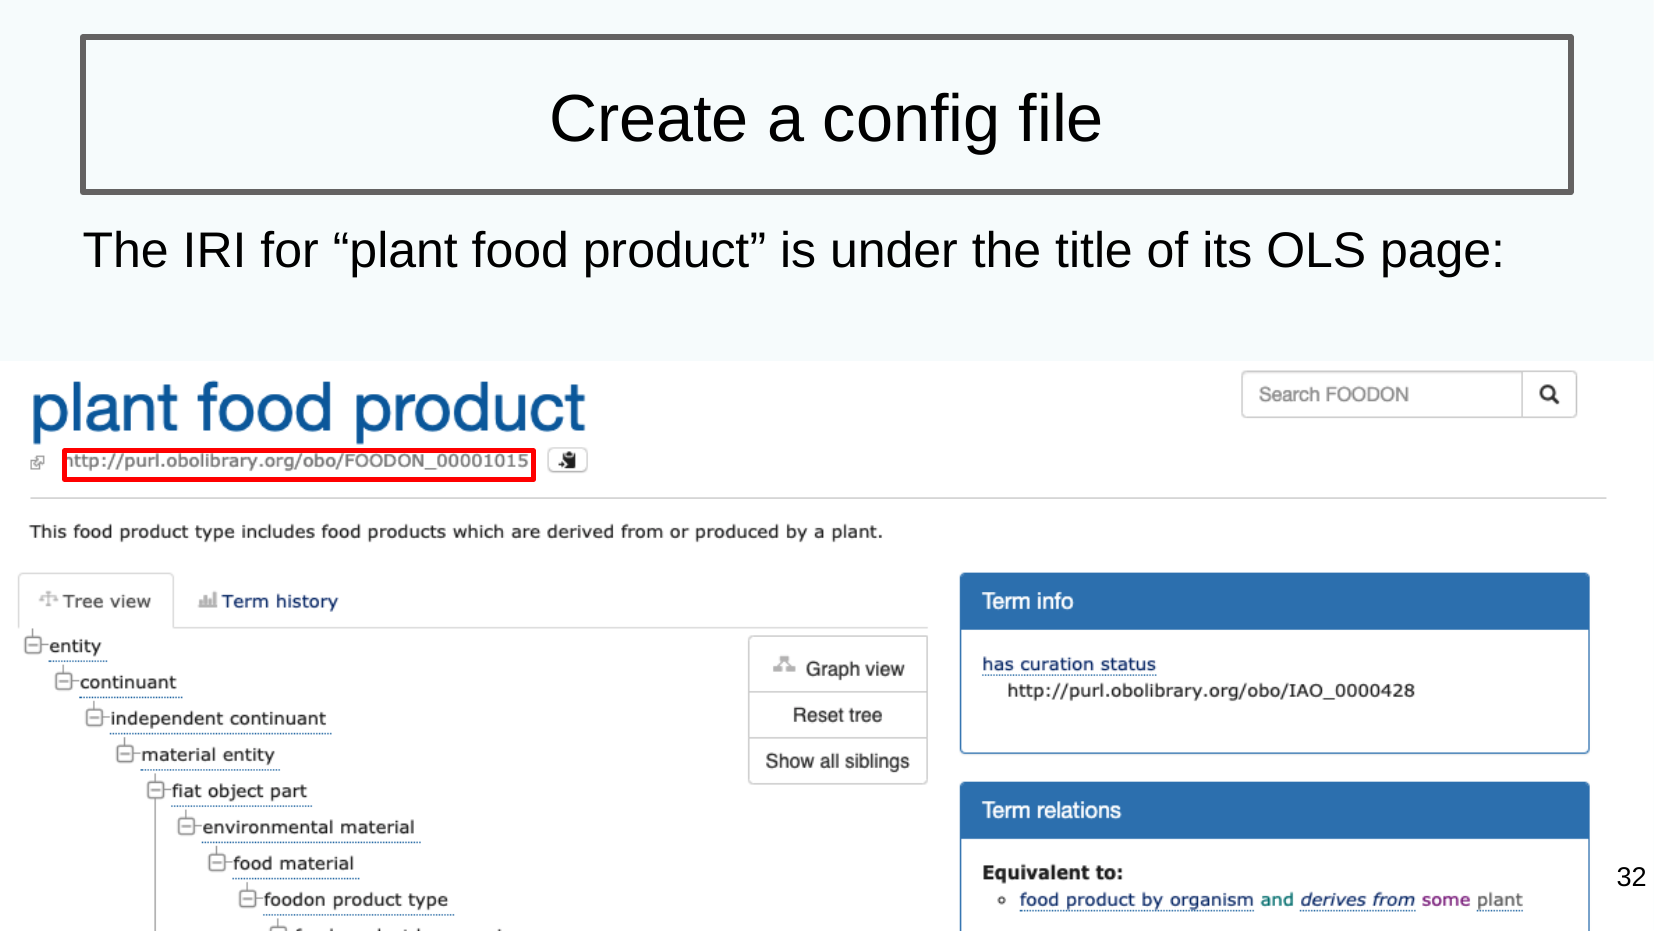

Create a config file
The IRI for “plant food product” is under the title of its OLS page: